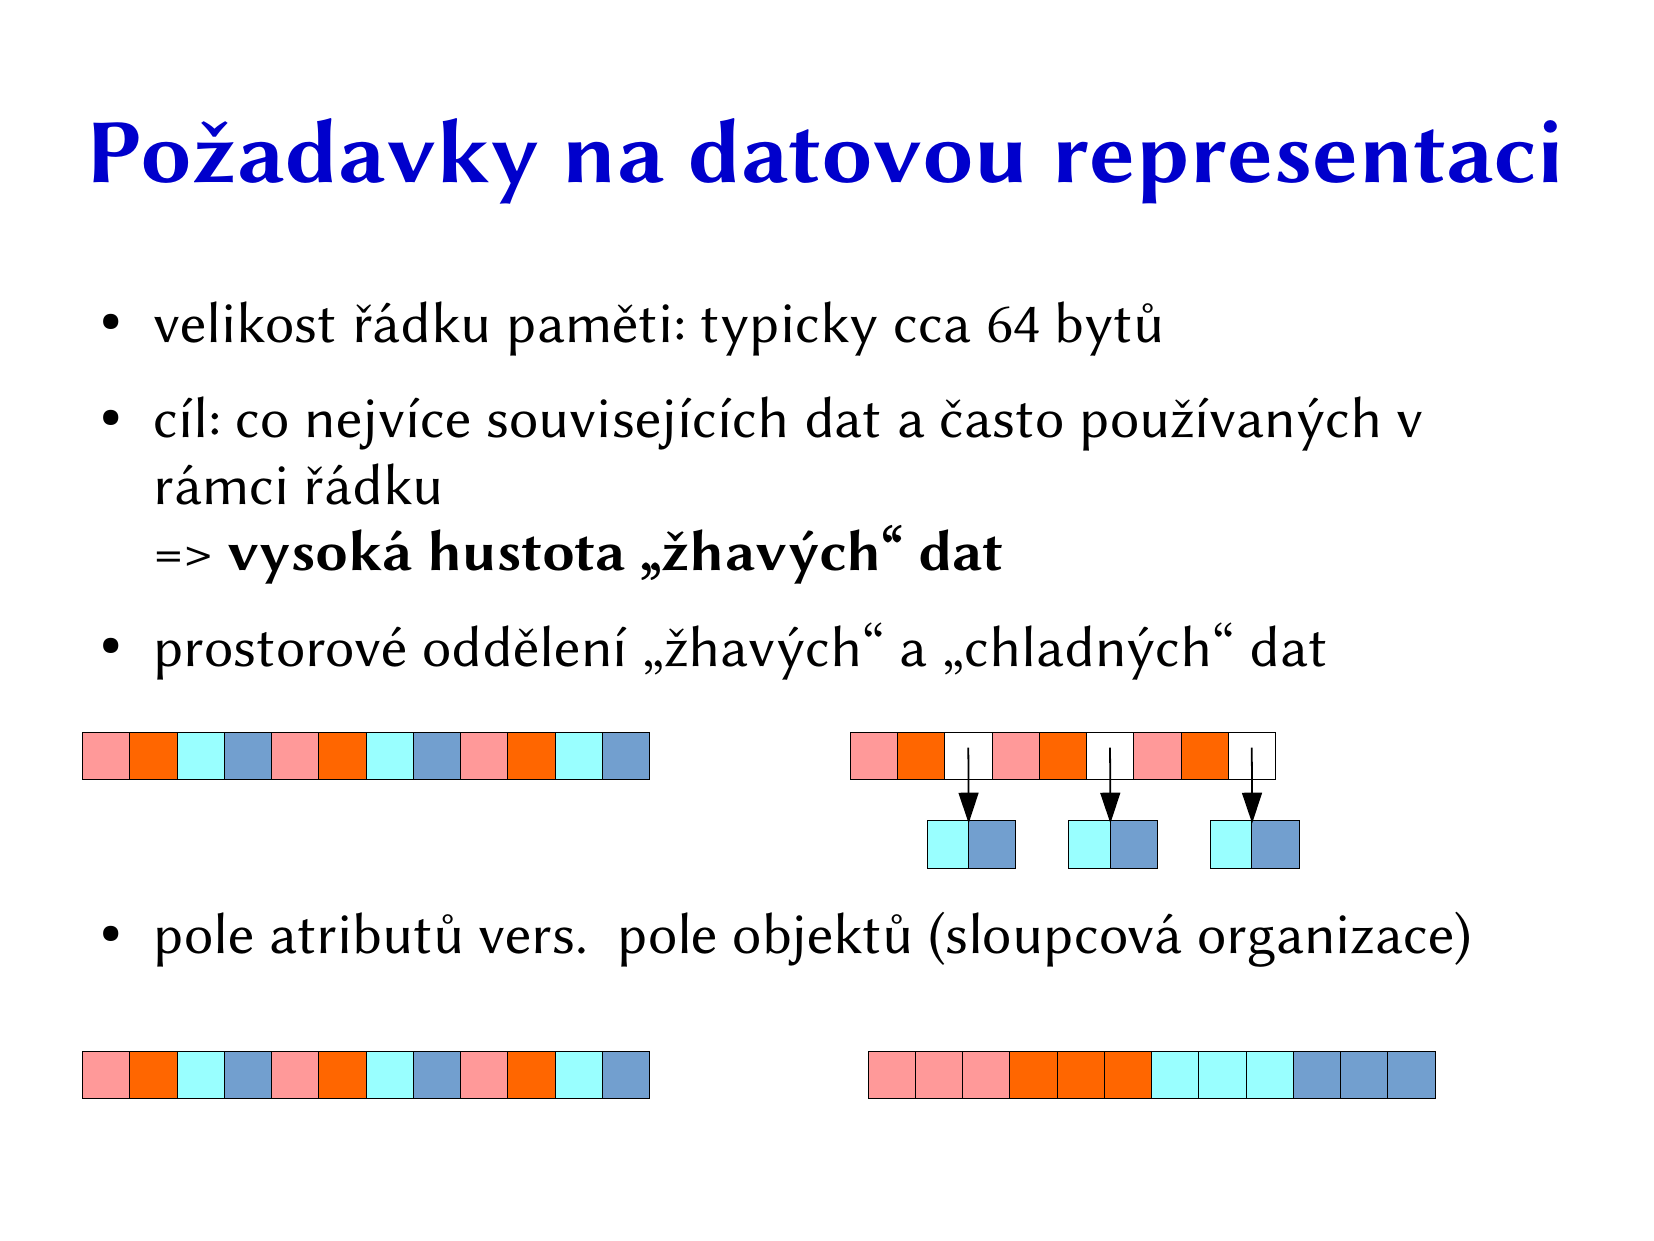

# Požadavky na datovou representaci
velikost řádku paměti: typicky cca 64 bytů
cíl: co nejvíce souvisejících dat a často používaných v rámci řádku
=> vysoká hustota „žhavých“ dat
prostorové oddělení „žhavých“ a „chladných“ dat
pole atributů vers. pole objektů (sloupcová organizace)